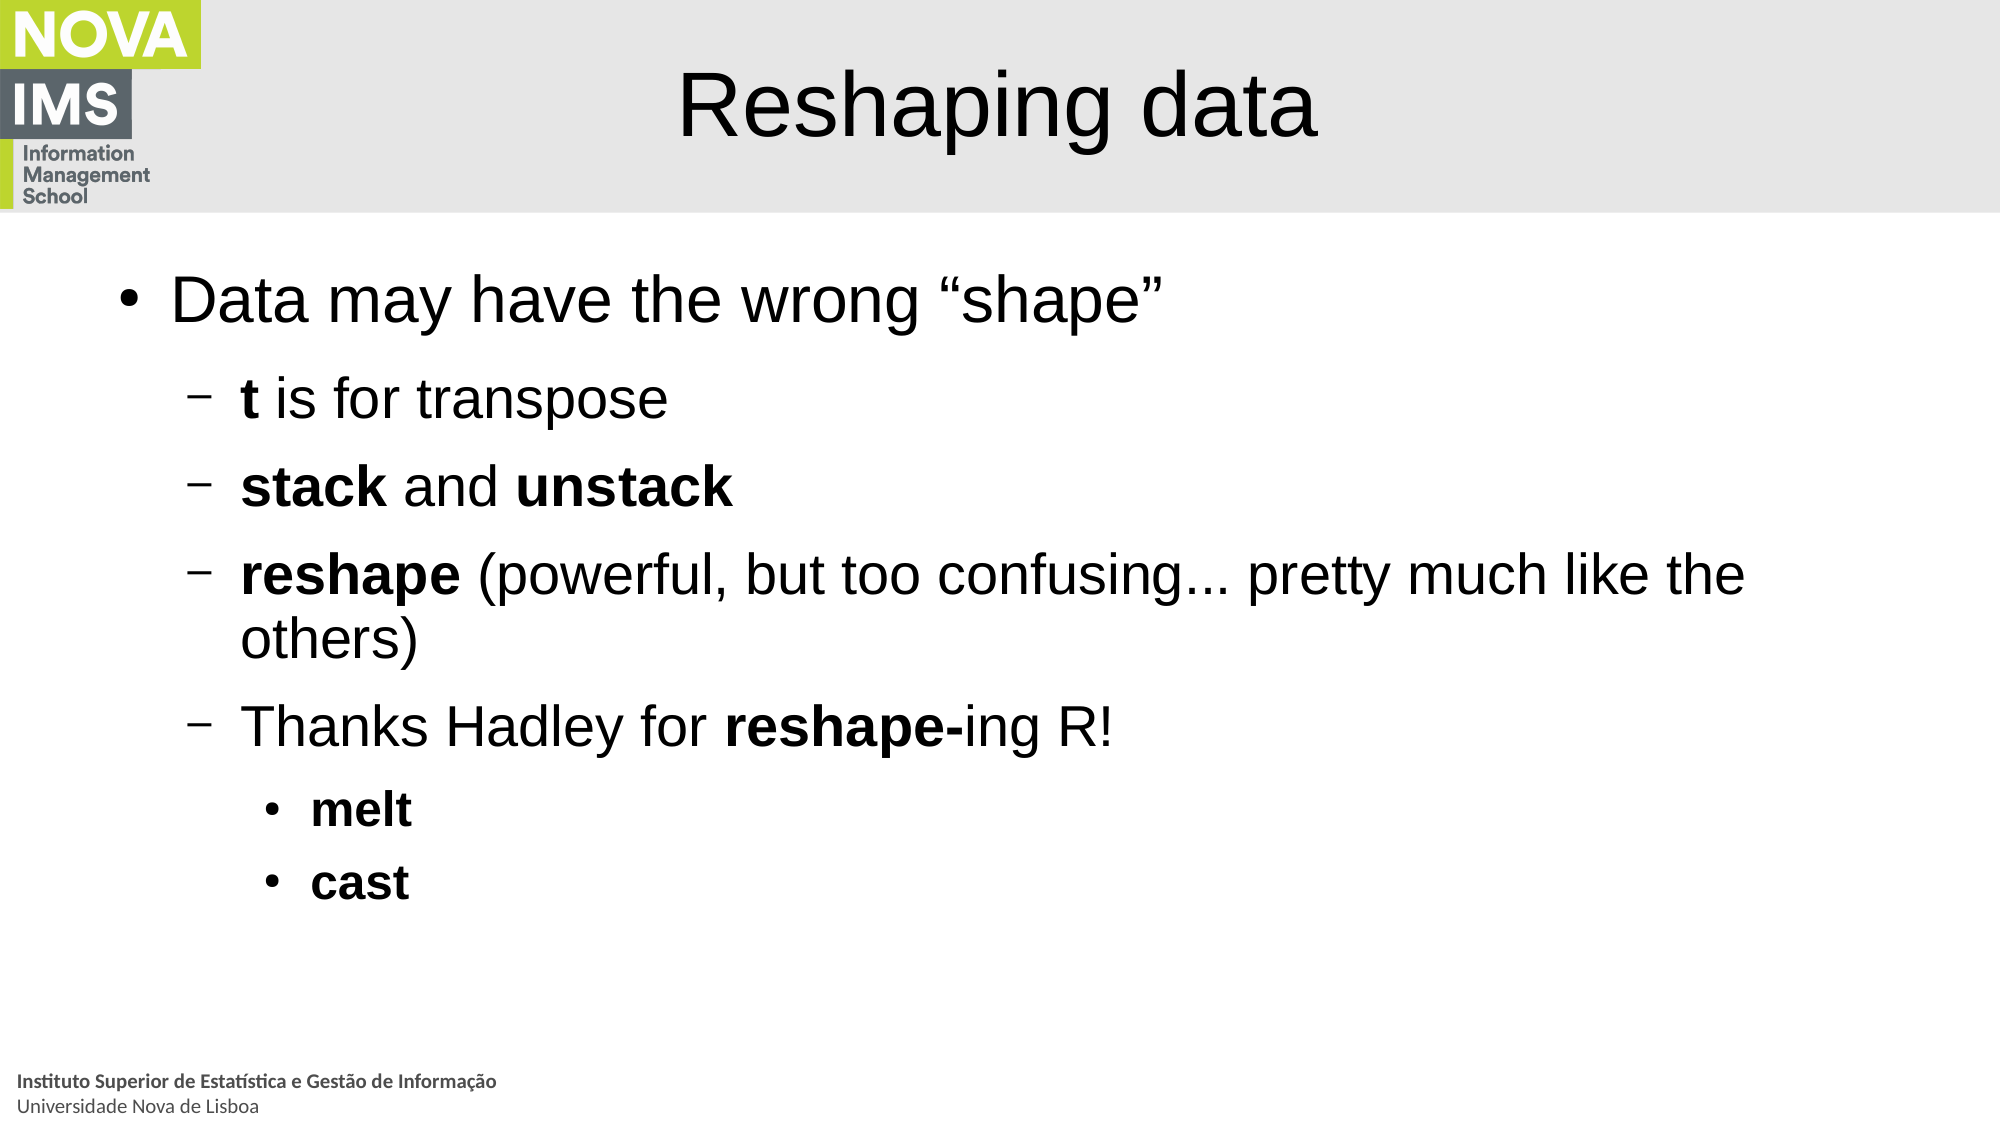

# Reshaping data
Data may have the wrong “shape”
t is for transpose
stack and unstack
reshape (powerful, but too confusing... pretty much like the others)
Thanks Hadley for reshape-ing R!
melt
cast